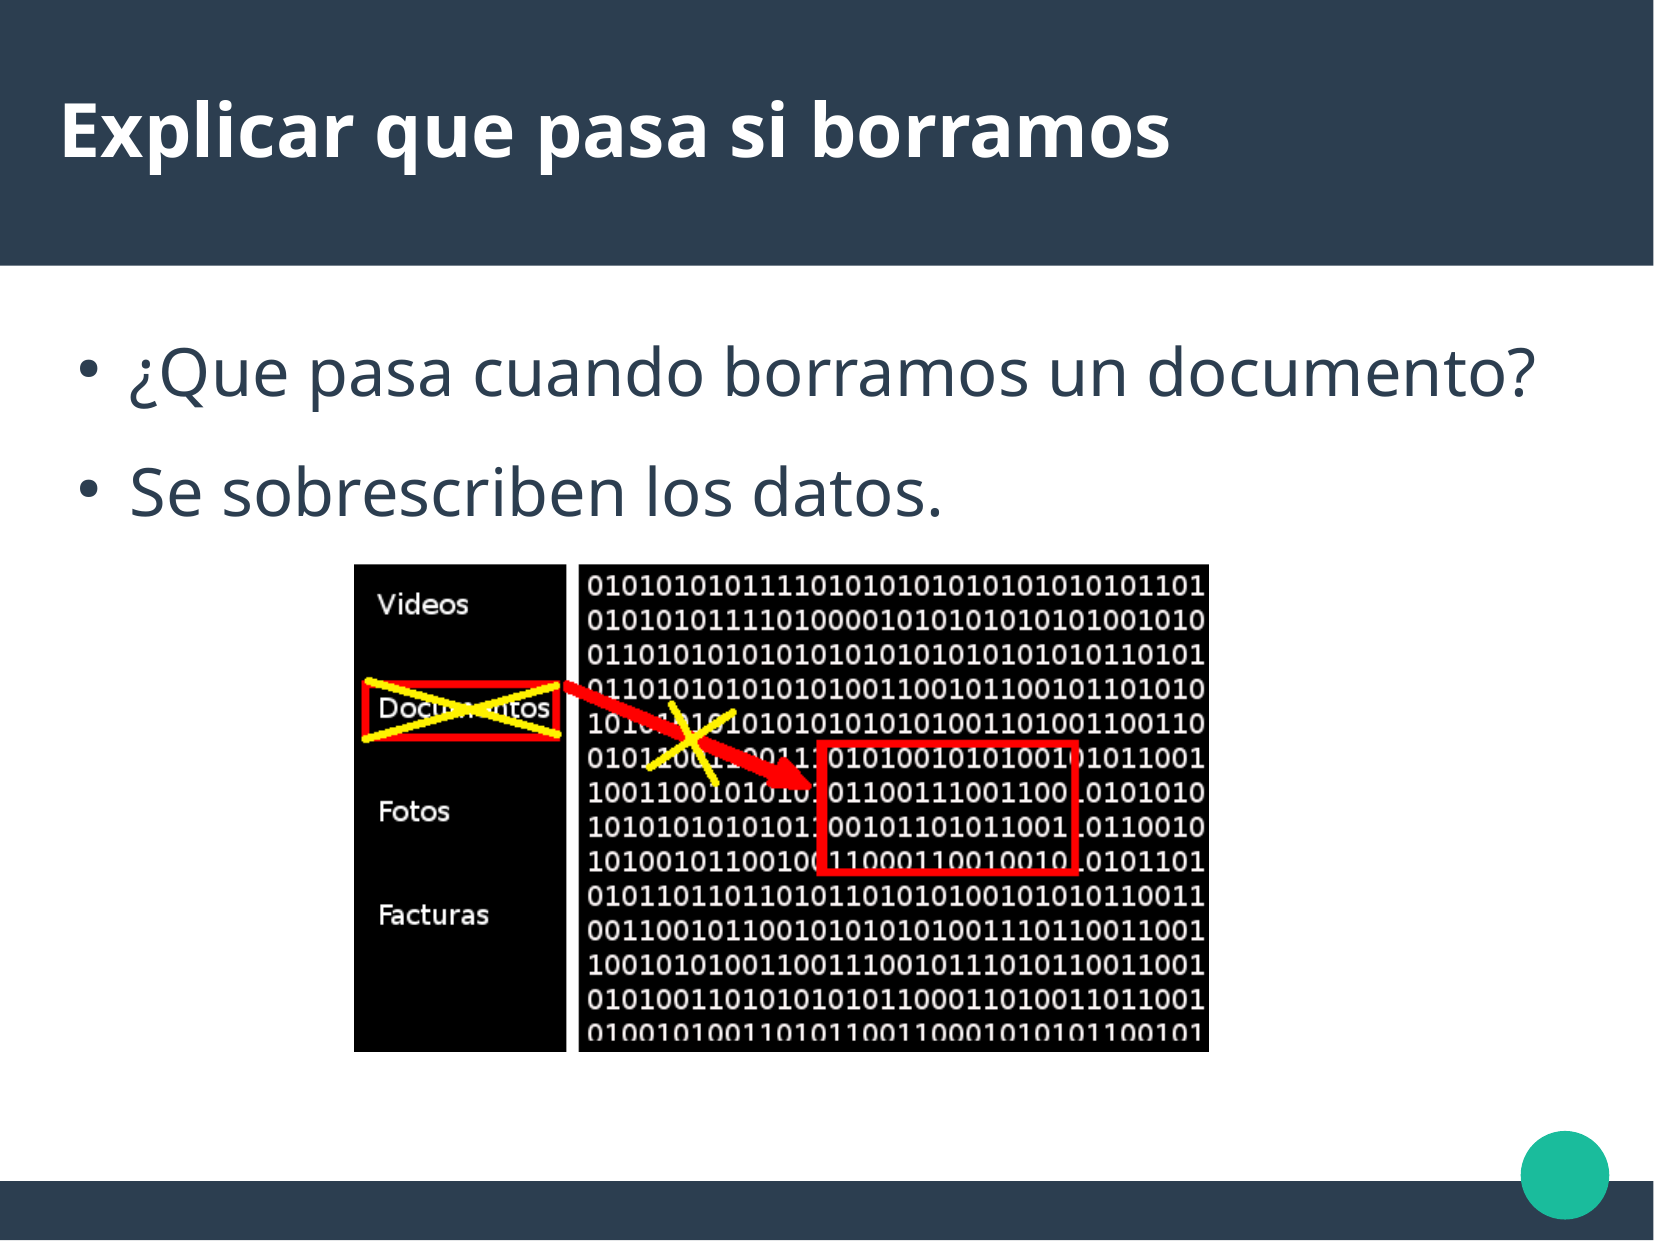

# Explicar que pasa si borramos
¿Que pasa cuando borramos un documento?
Se sobrescriben los datos.